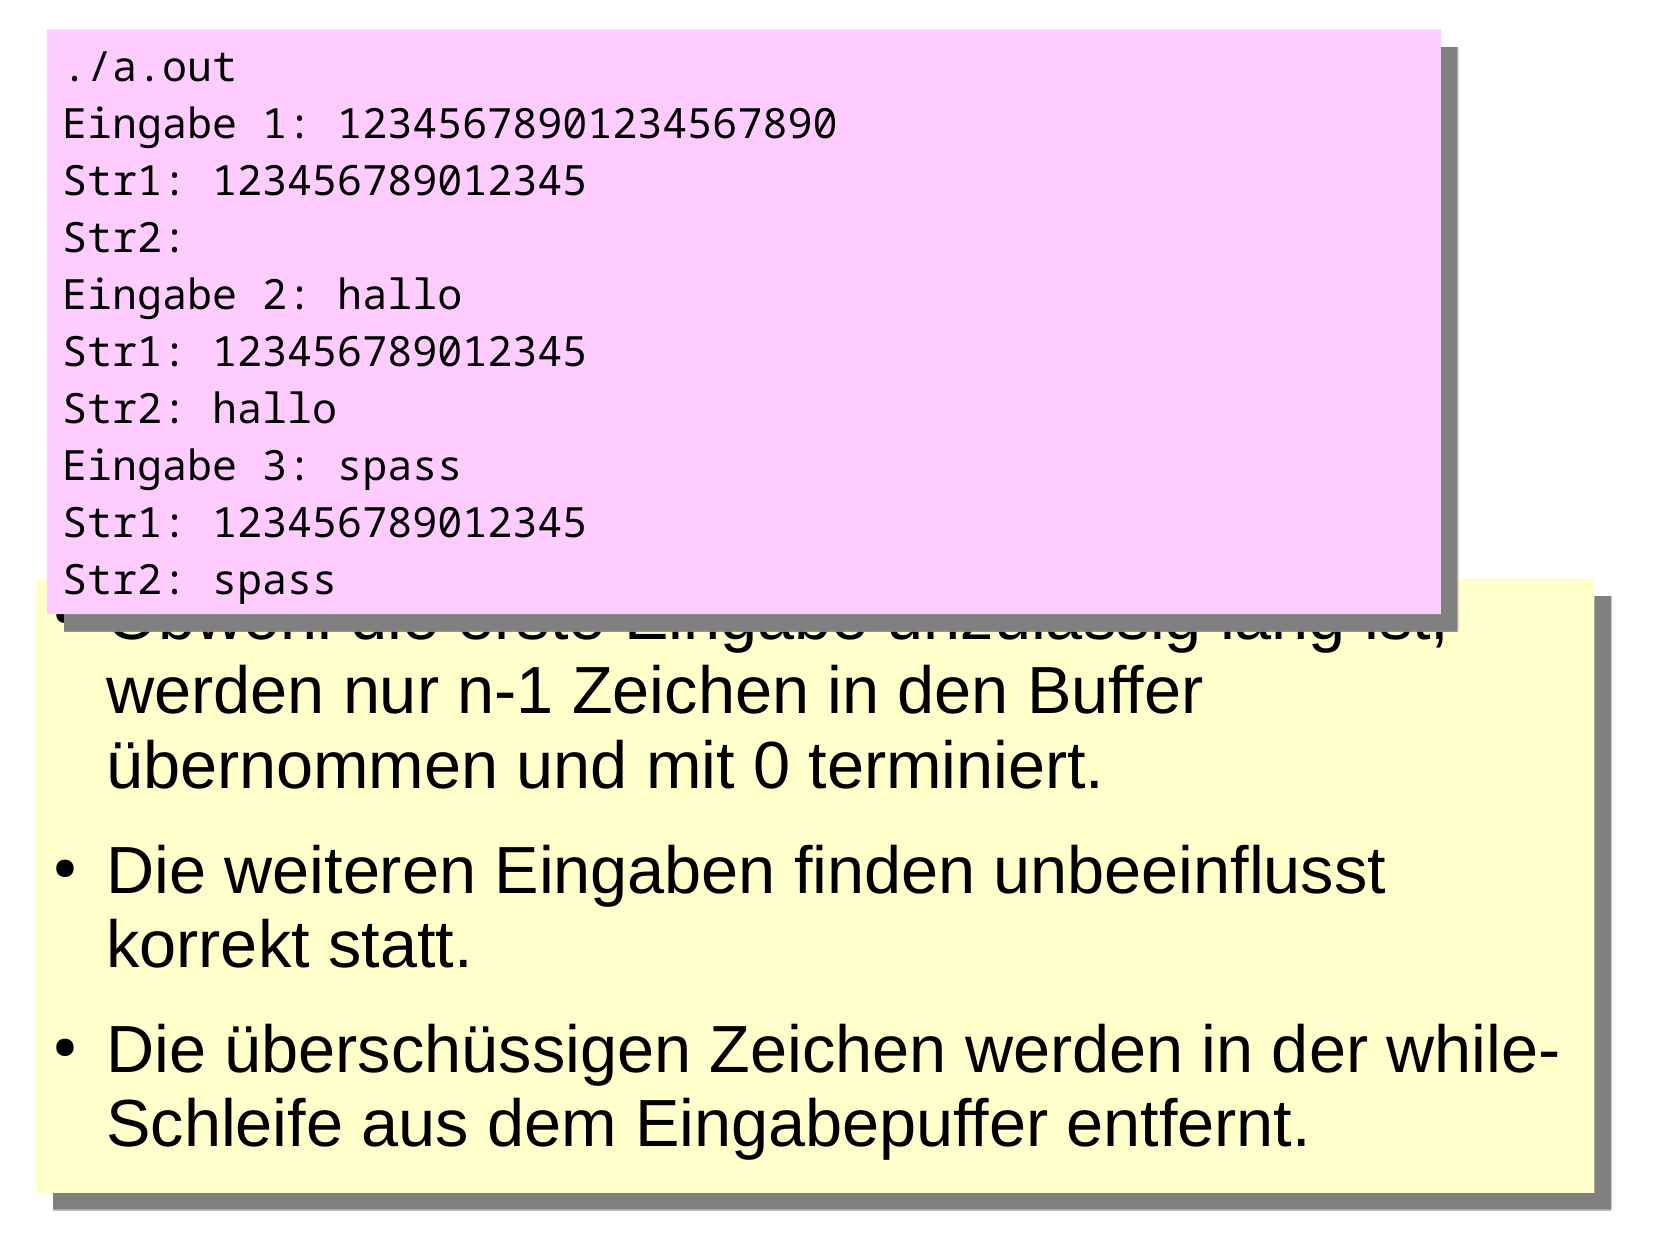

./a.out
Eingabe 1: 12345678901234567890
Str1: 123456789012345
Str2:
Eingabe 2: hallo
Str1: 123456789012345
Str2: hallo
Eingabe 3: spass
Str1: 123456789012345
Str2: spass
# Obwohl die erste Eingabe unzulässig lang ist, werden nur n-1 Zeichen in den Buffer übernommen und mit 0 terminiert.
Die weiteren Eingaben finden unbeeinflusst korrekt statt.
Die überschüssigen Zeichen werden in der while-Schleife aus dem Eingabepuffer entfernt.
31